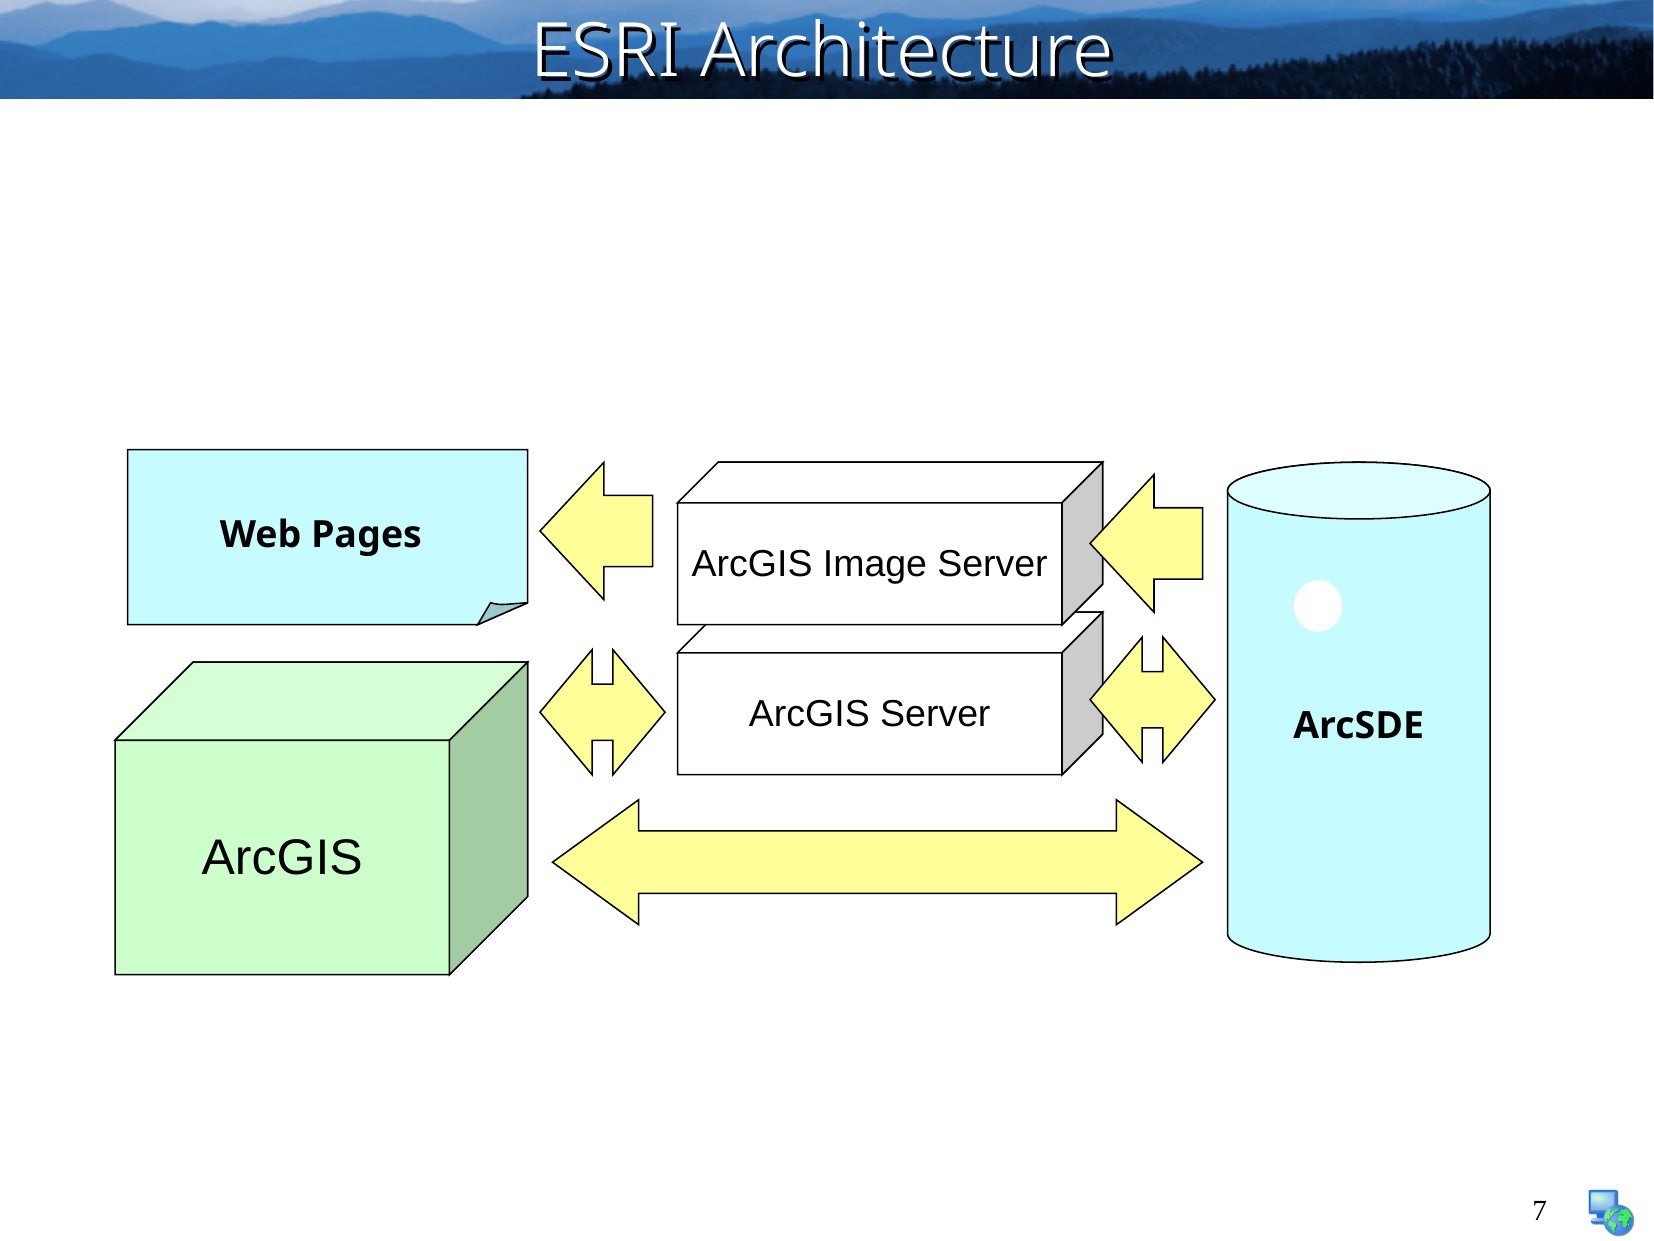

# ESRI Architecture
Web Pages
ArcGIS Image Server
ArcGIS Server
ArcGIS
ArcSDE
7